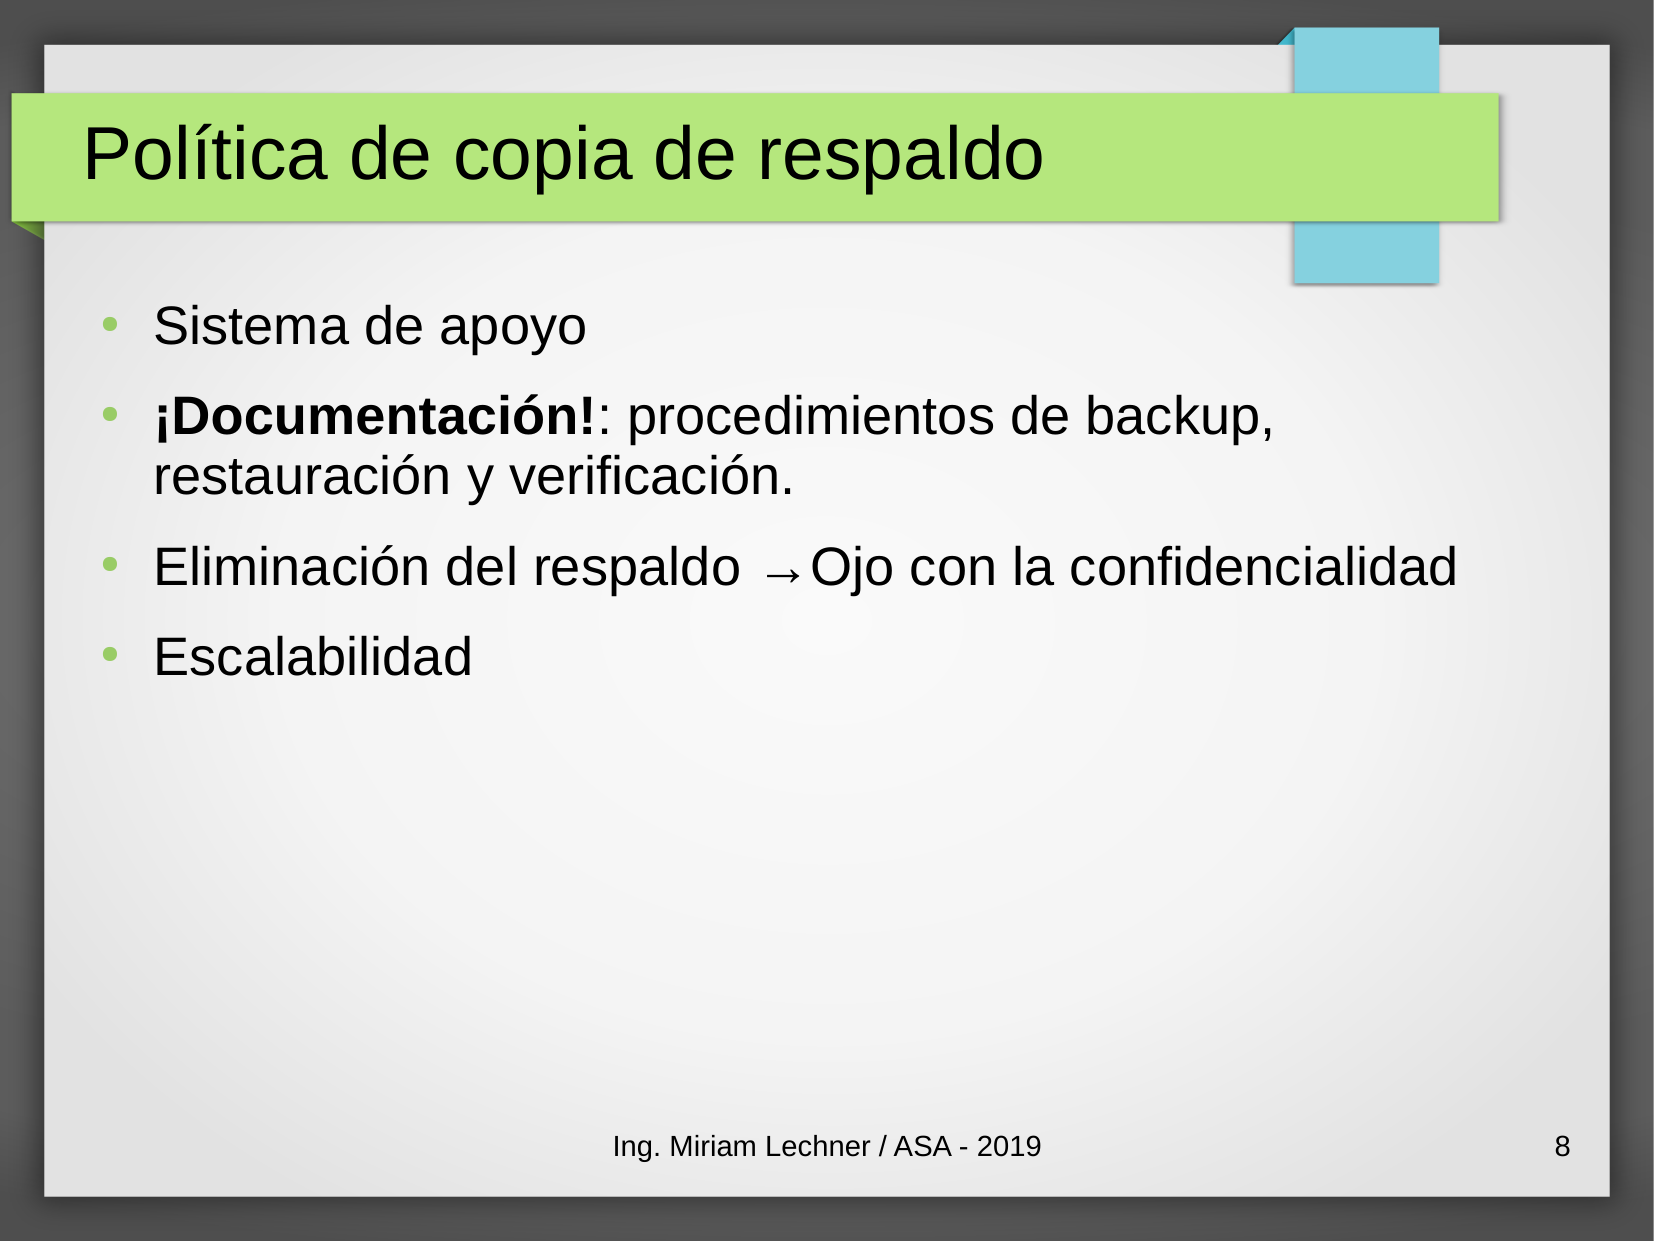

# Política de copia de respaldo
Sistema de apoyo
¡Documentación!: procedimientos de backup, restauración y verificación.
Eliminación del respaldo →Ojo con la confidencialidad
Escalabilidad
Ing. Miriam Lechner / ASA - 2019
8